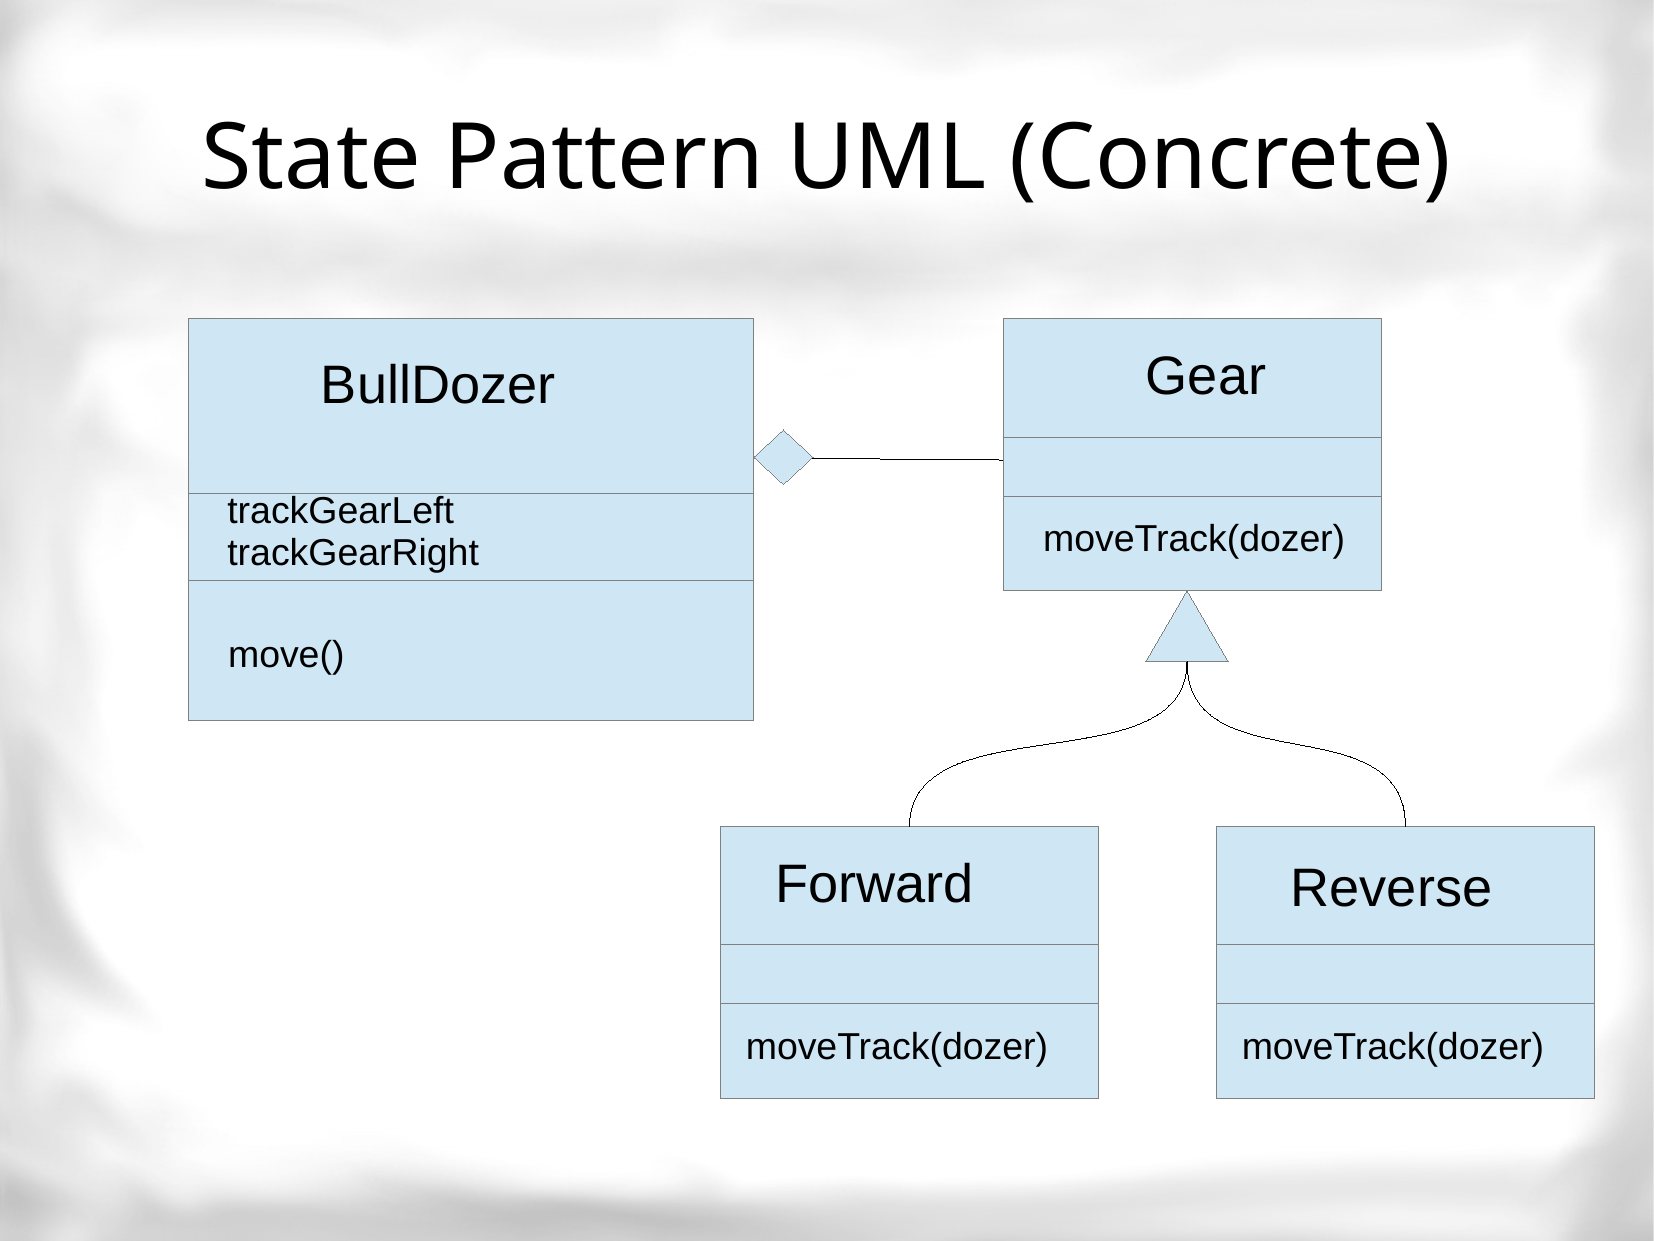

# State Pattern UML (Concrete)
BullDozer
Gear
trackGearLeft
trackGearRight
moveTrack(dozer)
move()
StateOne
Reverse
Forward
moveTrack(dozer)
moveTrack(dozer)